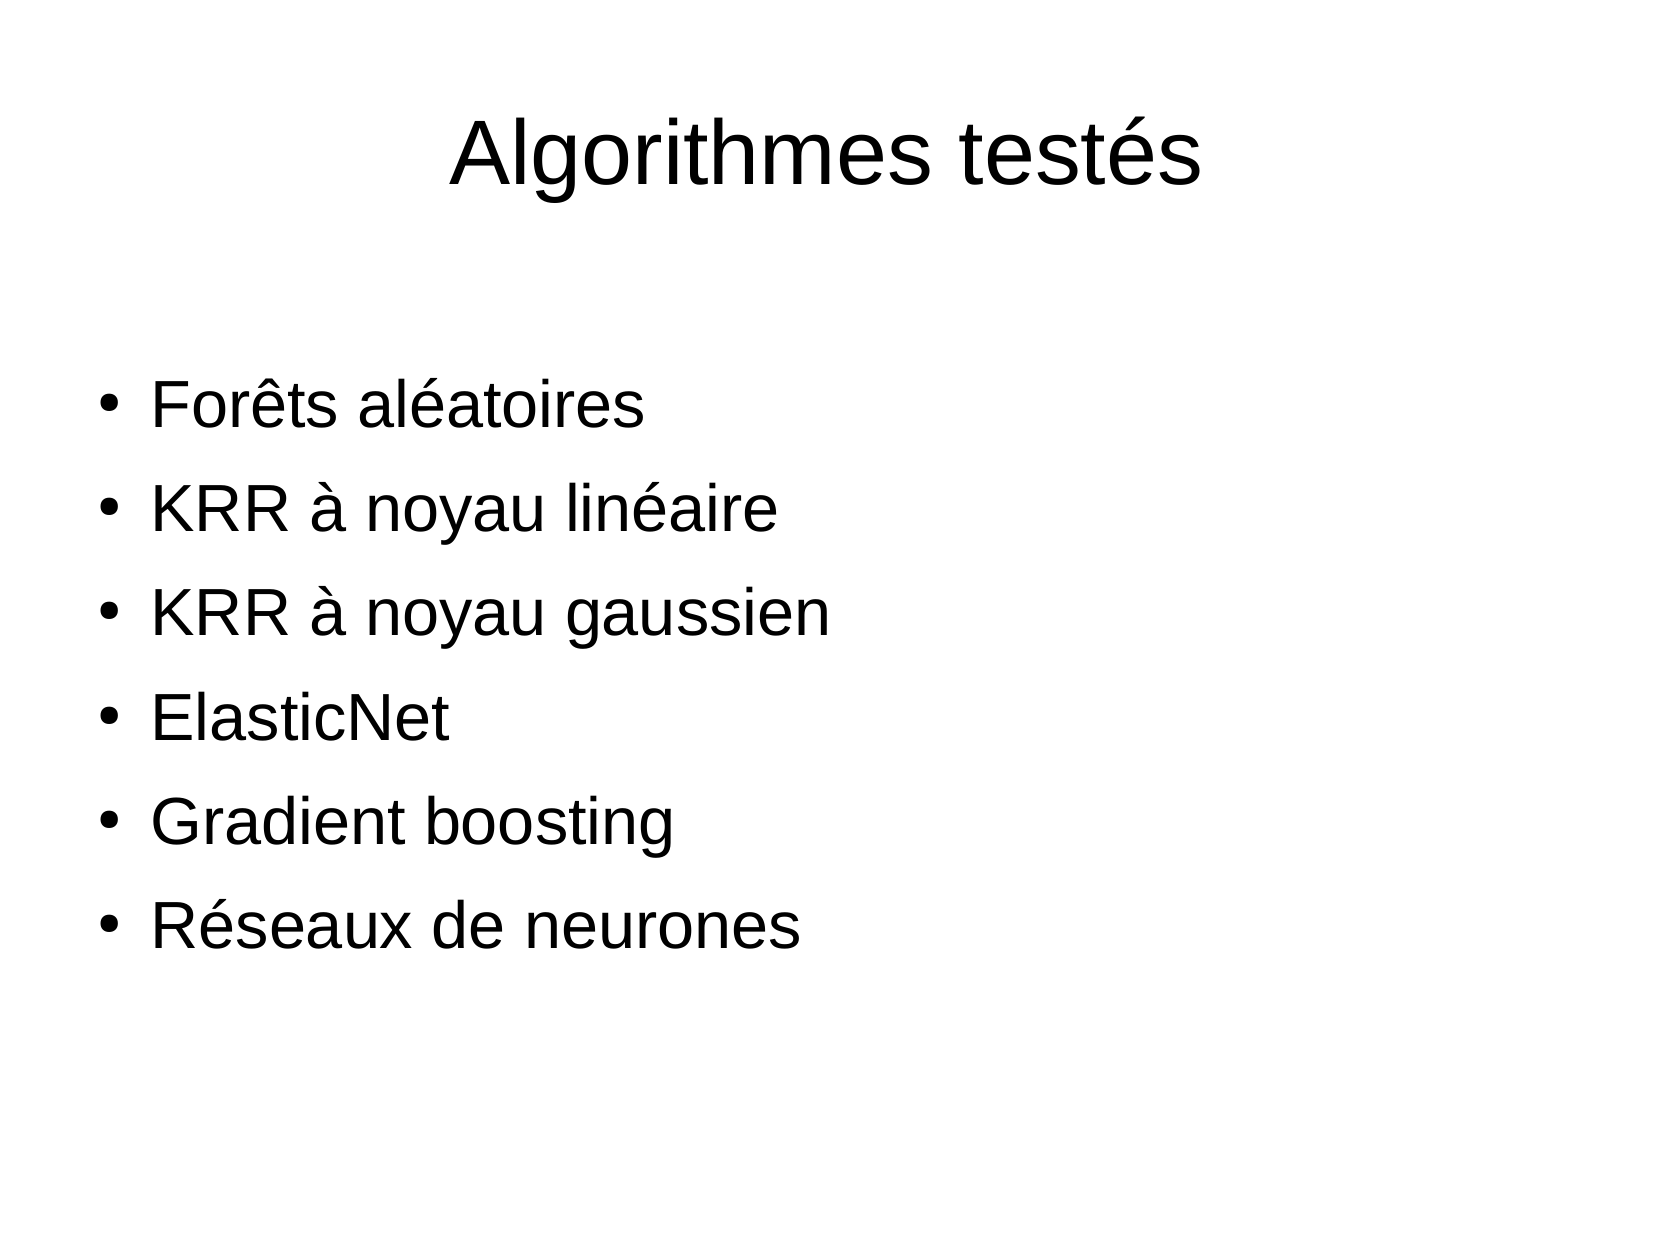

# Algorithmes testés
Forêts aléatoires
KRR à noyau linéaire
KRR à noyau gaussien
ElasticNet
Gradient boosting
Réseaux de neurones